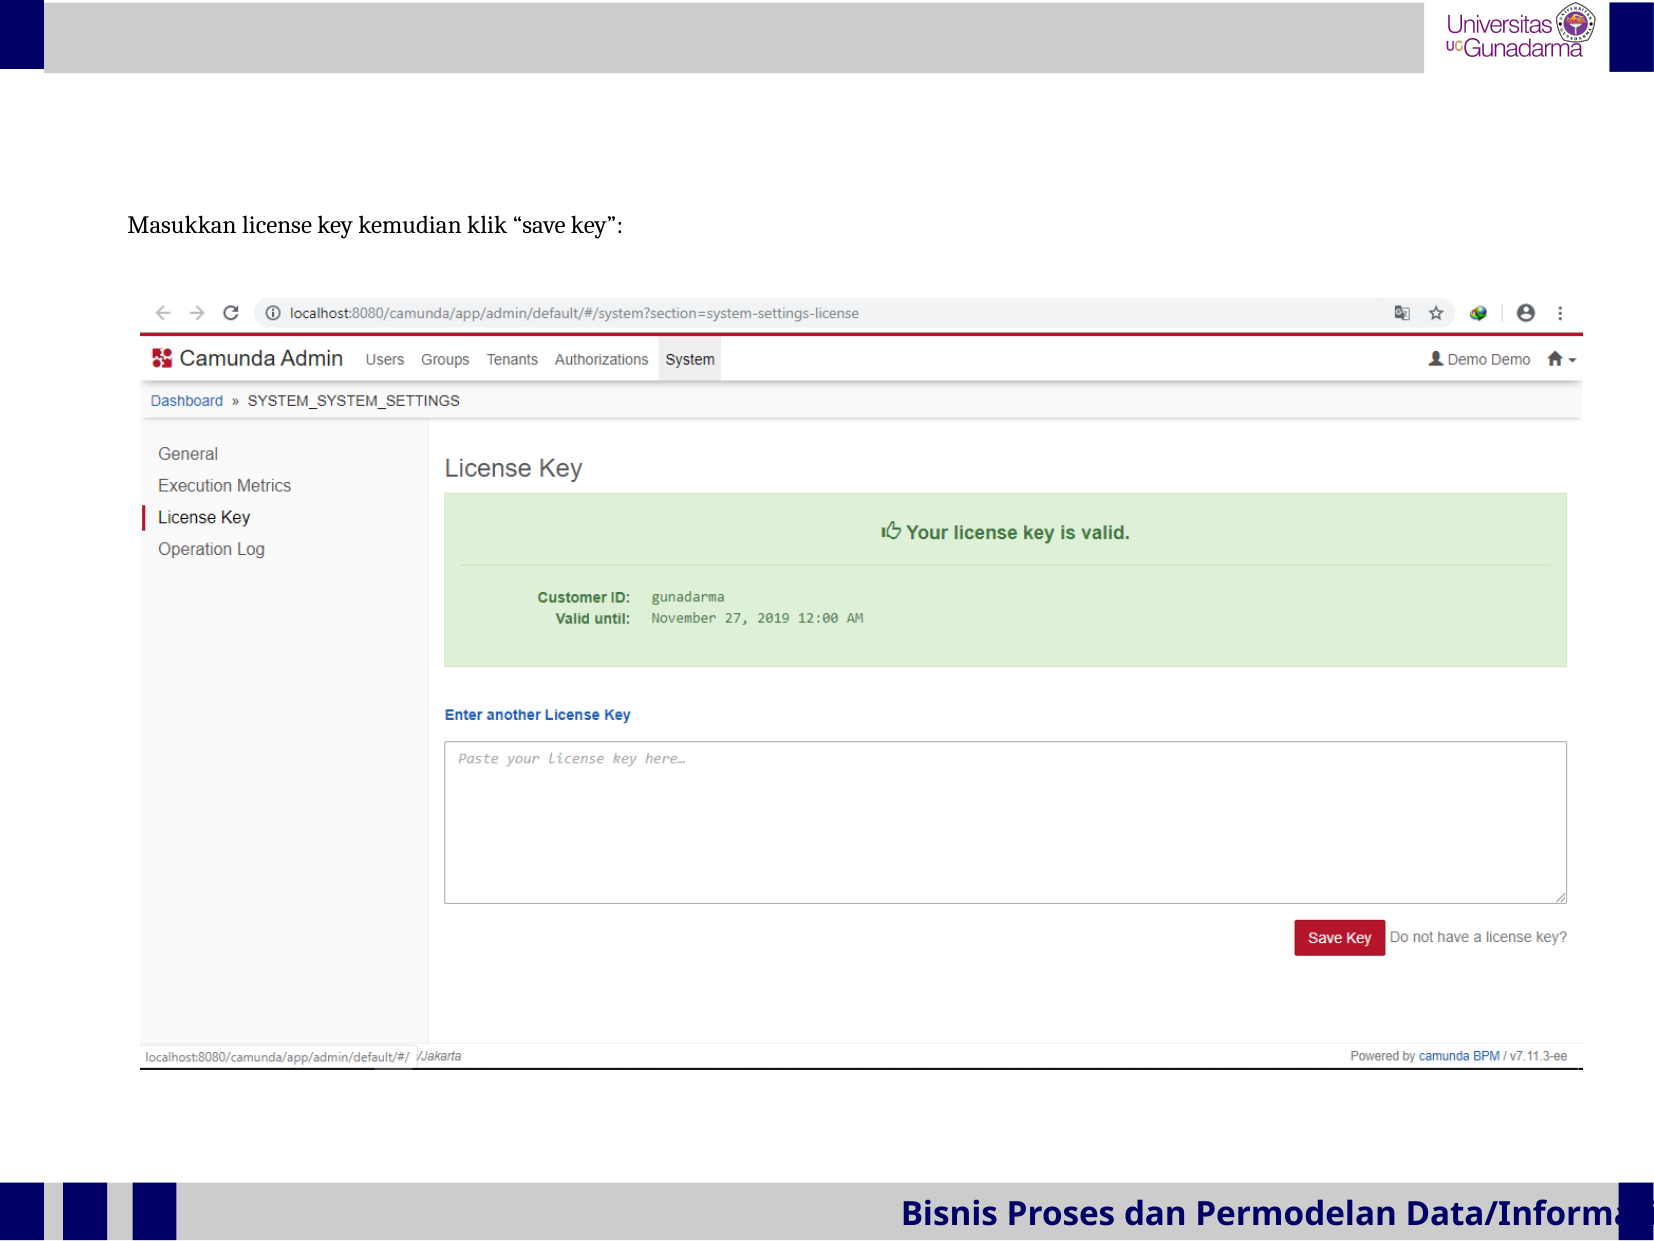

#
Masukkan license key kemudian klik “save key”: